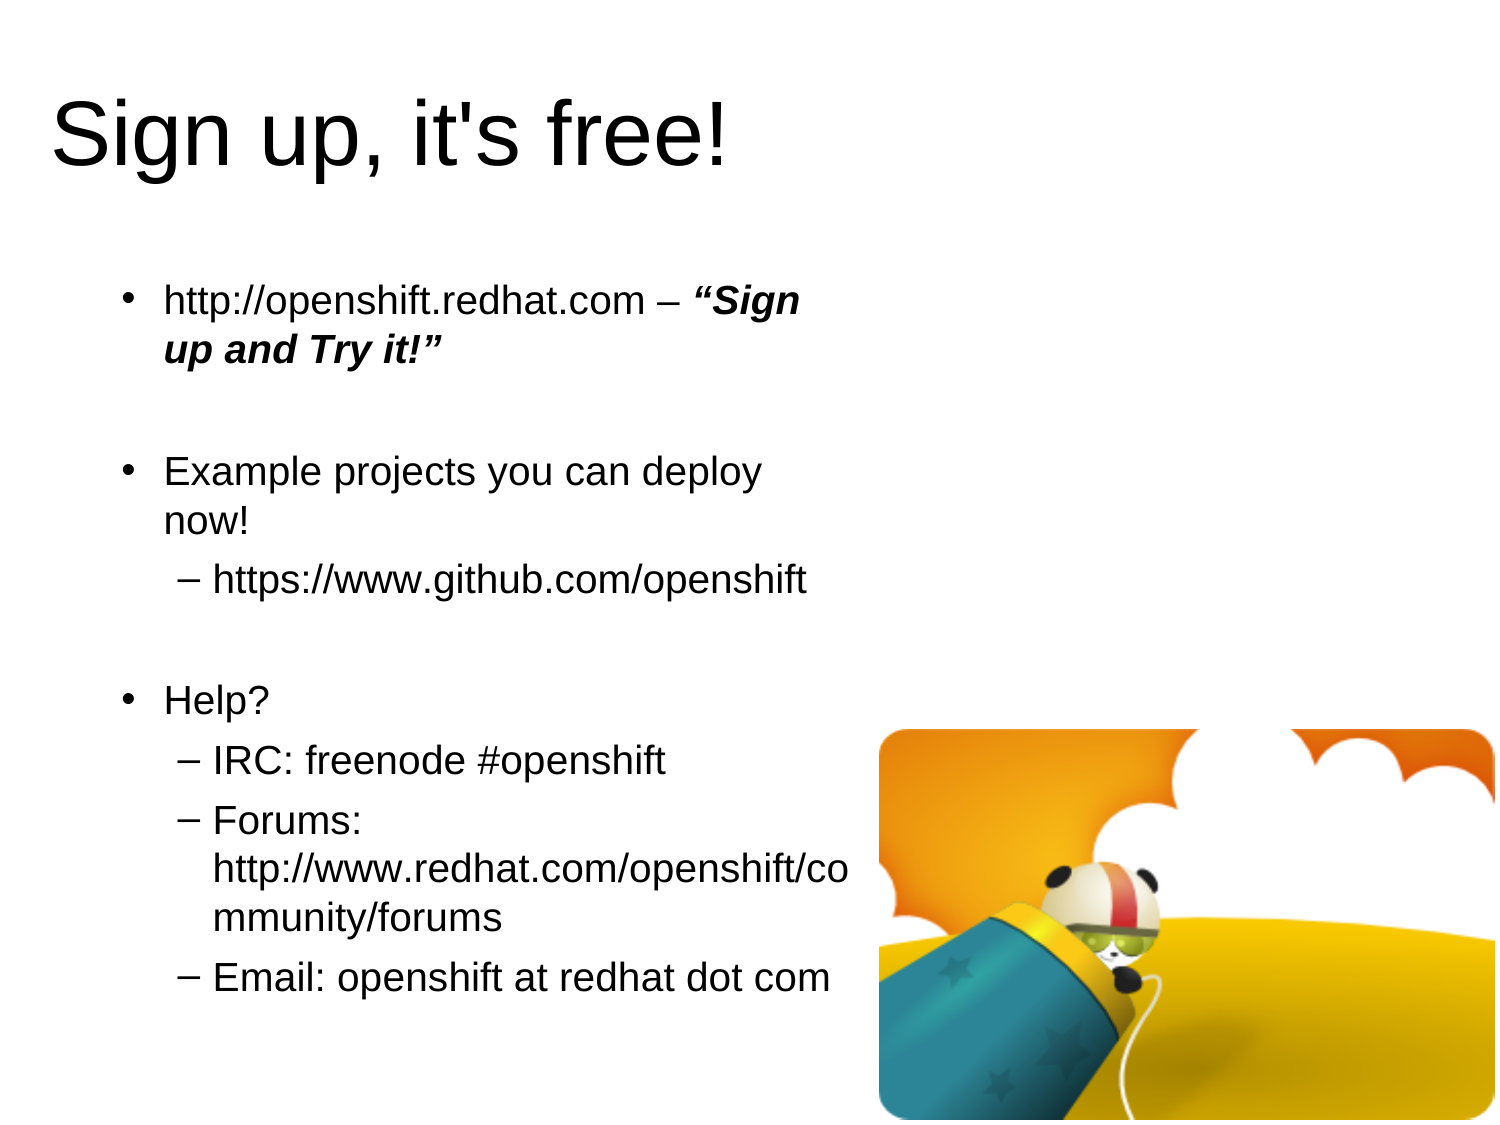

# Sign up, it's free!
http://openshift.redhat.com – “Sign up and Try it!”
Example projects you can deploy now!
https://www.github.com/openshift
Help?
IRC: freenode #openshift
Forums: http://www.redhat.com/openshift/community/forums
Email: openshift at redhat dot com